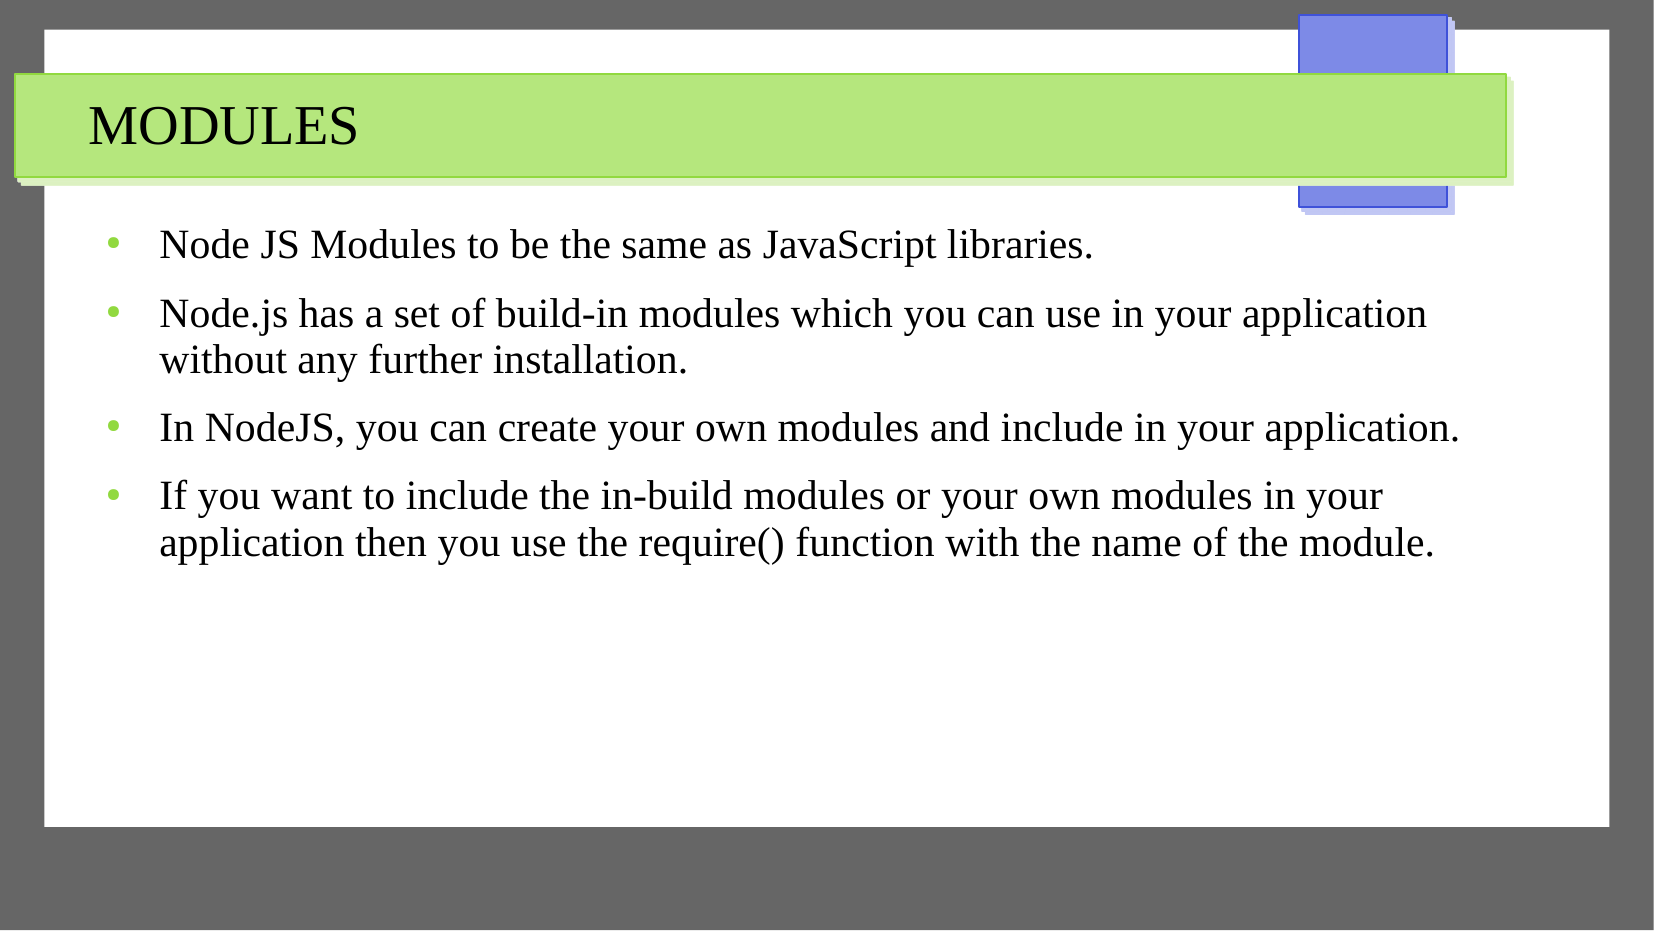

# MODULES
Node JS Modules to be the same as JavaScript libraries.
Node.js has a set of build-in modules which you can use in your application without any further installation.
In NodeJS, you can create your own modules and include in your application.
If you want to include the in-build modules or your own modules in your application then you use the require() function with the name of the module.